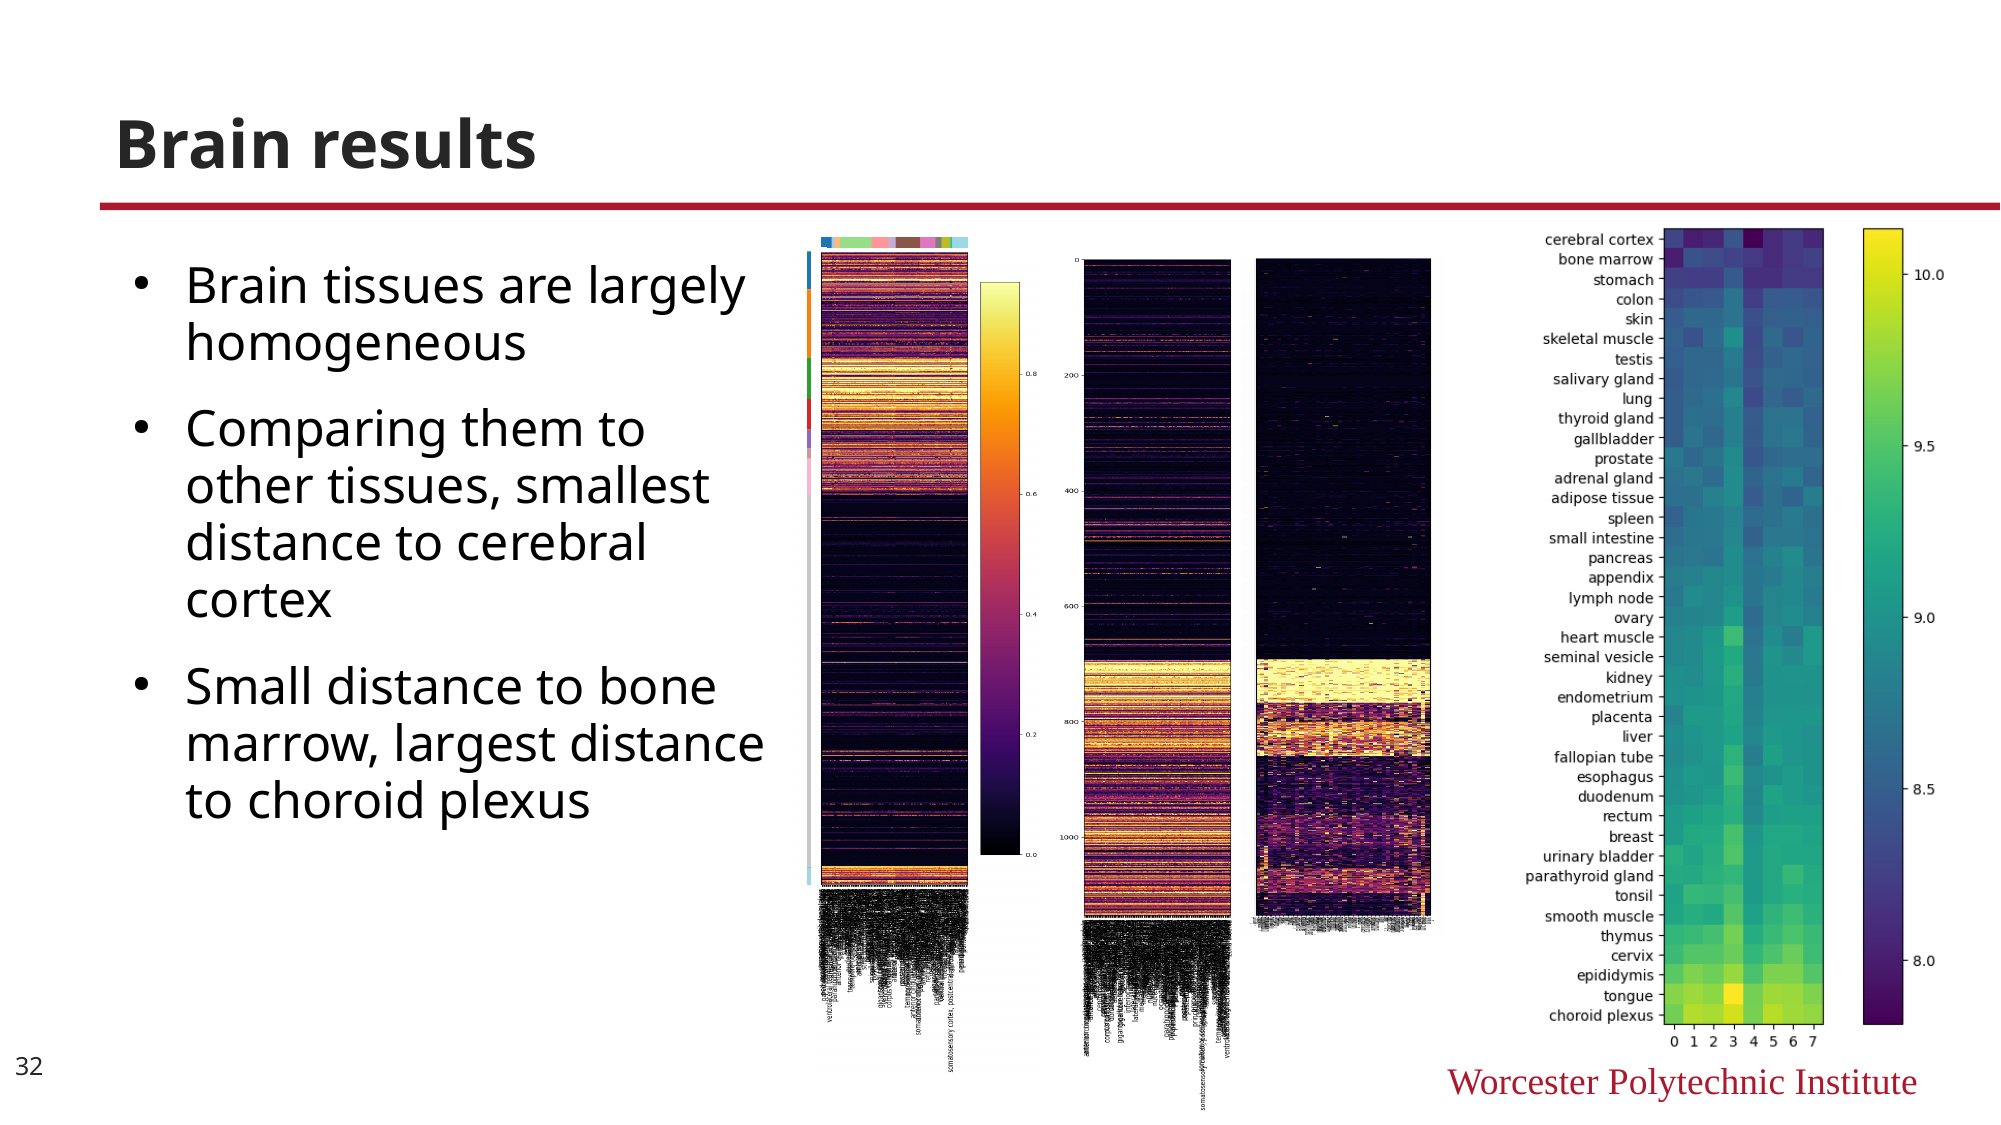

# Brain results
Brain tissues are largely homogeneous
Comparing them to other tissues, smallest distance to cerebral cortex
Small distance to bone marrow, largest distance to choroid plexus
32